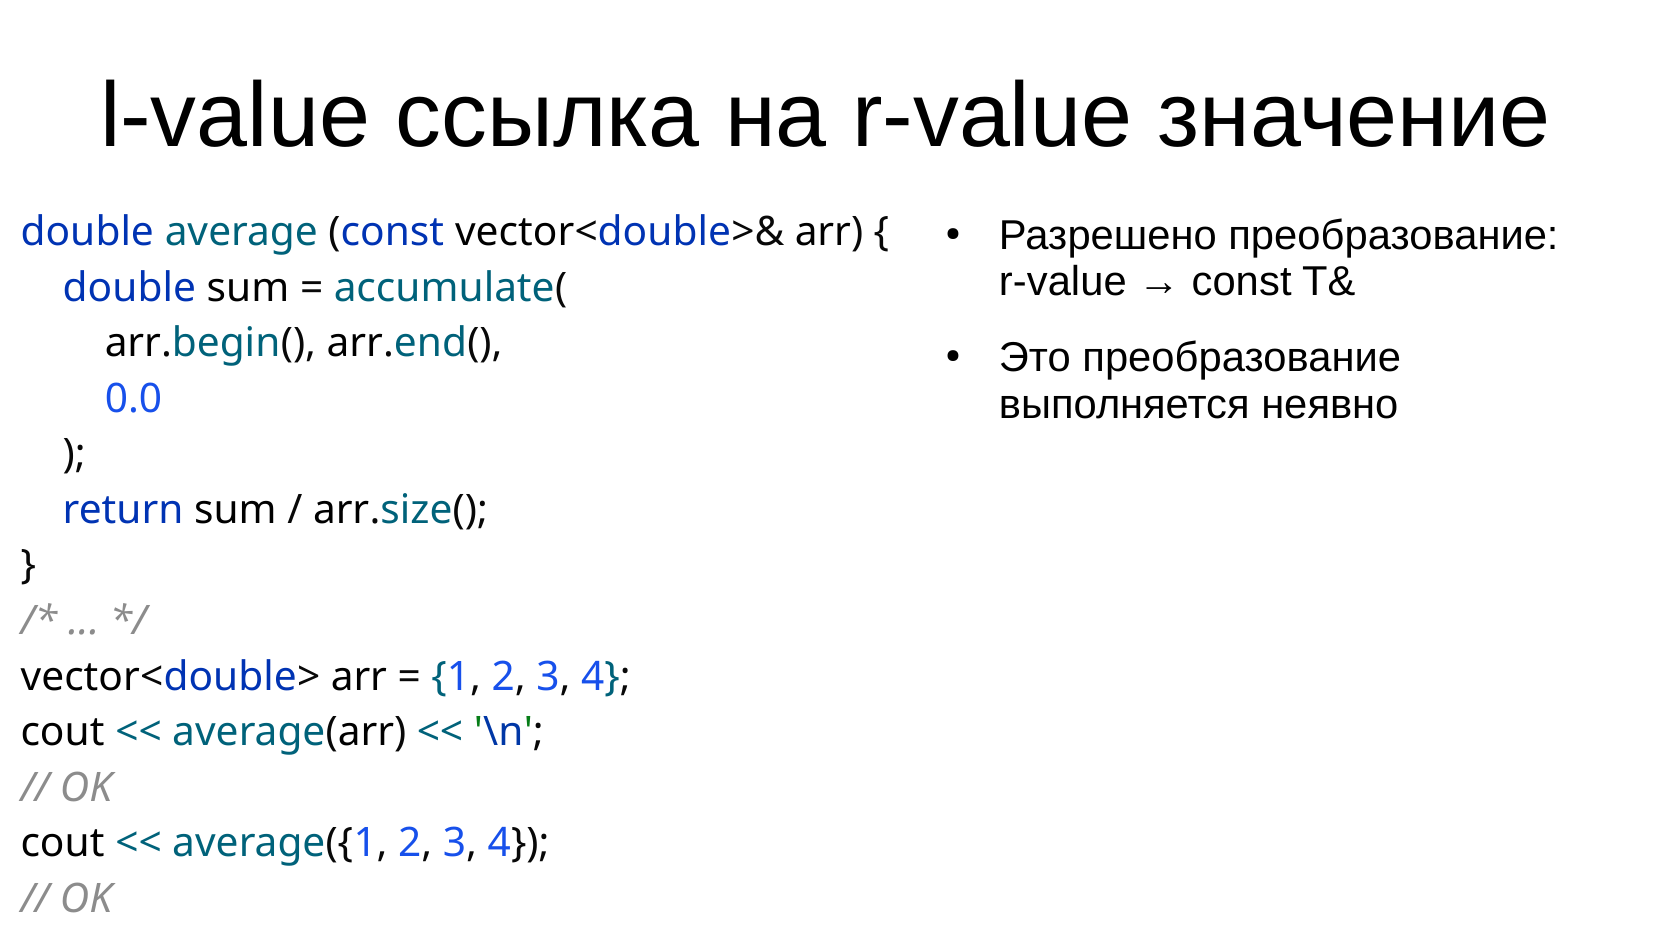

# l-value ссылка на r-value значение
double average (const vector<double>& arr) {
 double sum = accumulate(
 arr.begin(), arr.end(),
 0.0
 );
 return sum / arr.size();
}
/* ... */
vector<double> arr = {1, 2, 3, 4};
cout << average(arr) << '\n';
// OK
cout << average({1, 2, 3, 4});
// OK
Разрешено преобразование:
r-value → const T&
Это преобразование выполняется неявно